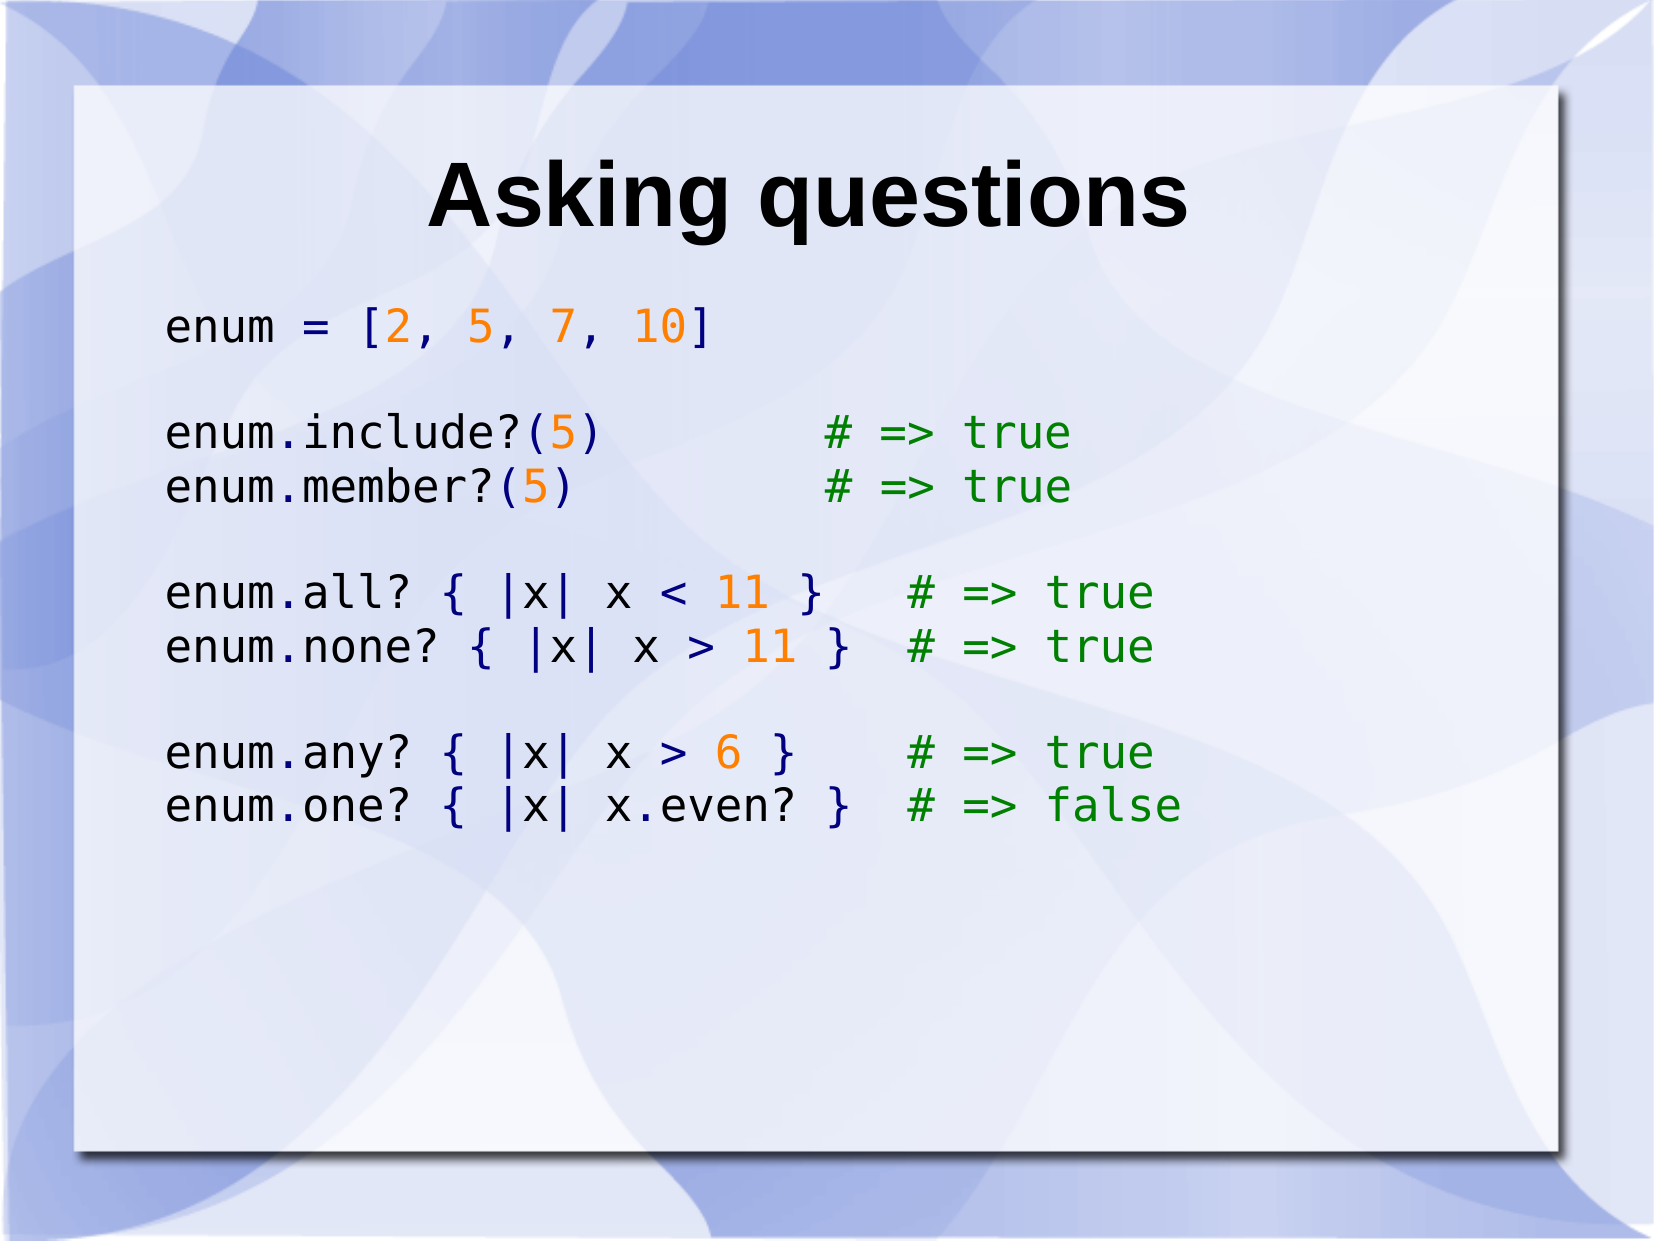

# Asking questions
enum = [2, 5, 7, 10]
enum.include?(5) # => true
enum.member?(5) # => true
enum.all? { |x| x < 11 } # => true
enum.none? { |x| x > 11 } # => true
enum.any? { |x| x > 6 } # => true
enum.one? { |x| x.even? } # => false